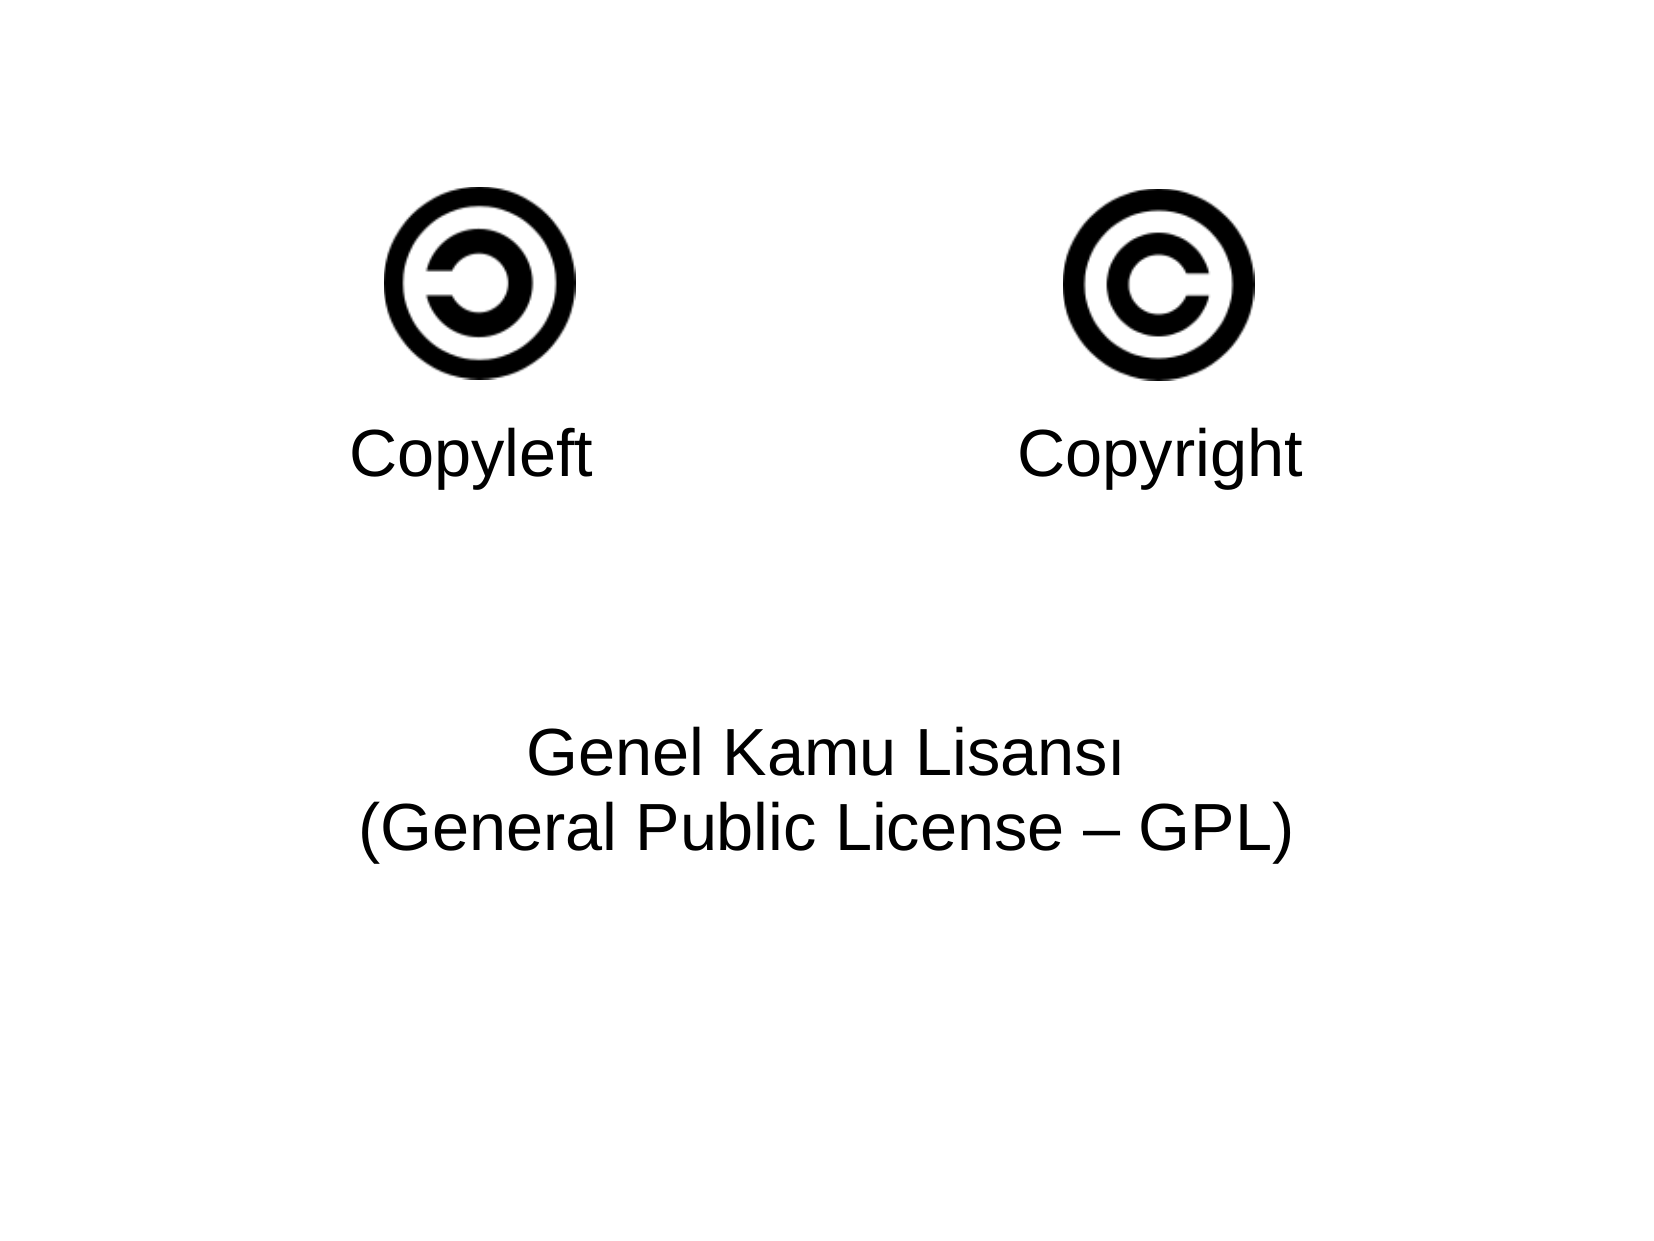

# Copyleft Copyright
Genel Kamu Lisansı
(General Public License – GPL)